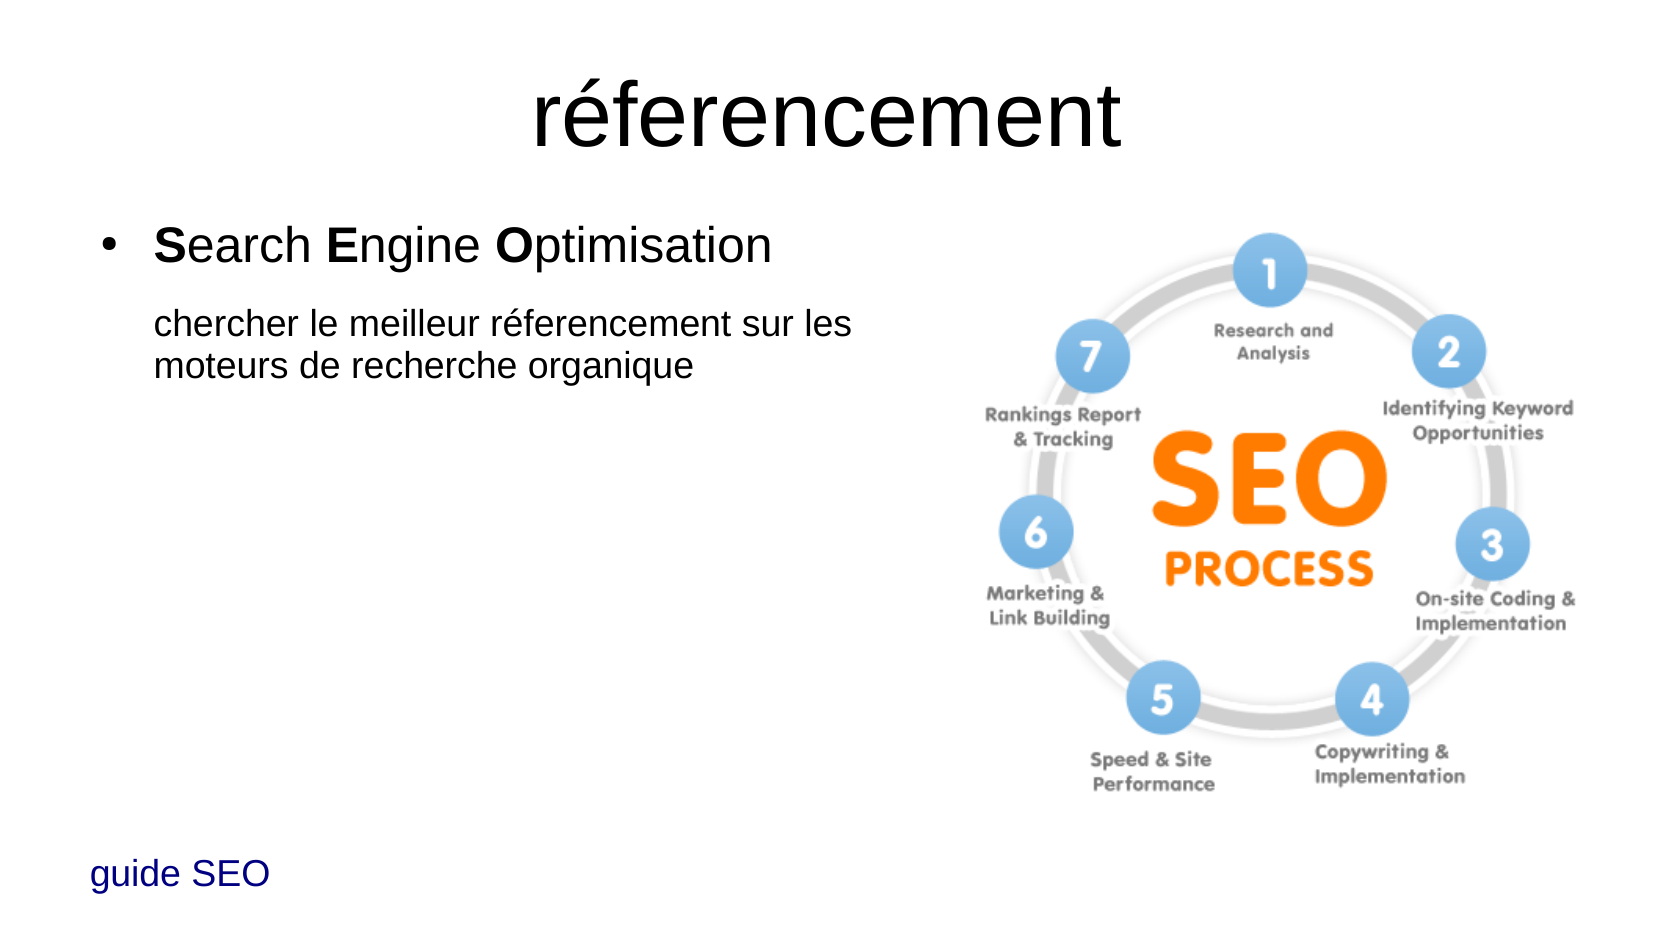

# réferencement
Search Engine Optimisation
chercher le meilleur réferencement sur les moteurs de recherche organique
guide SEO